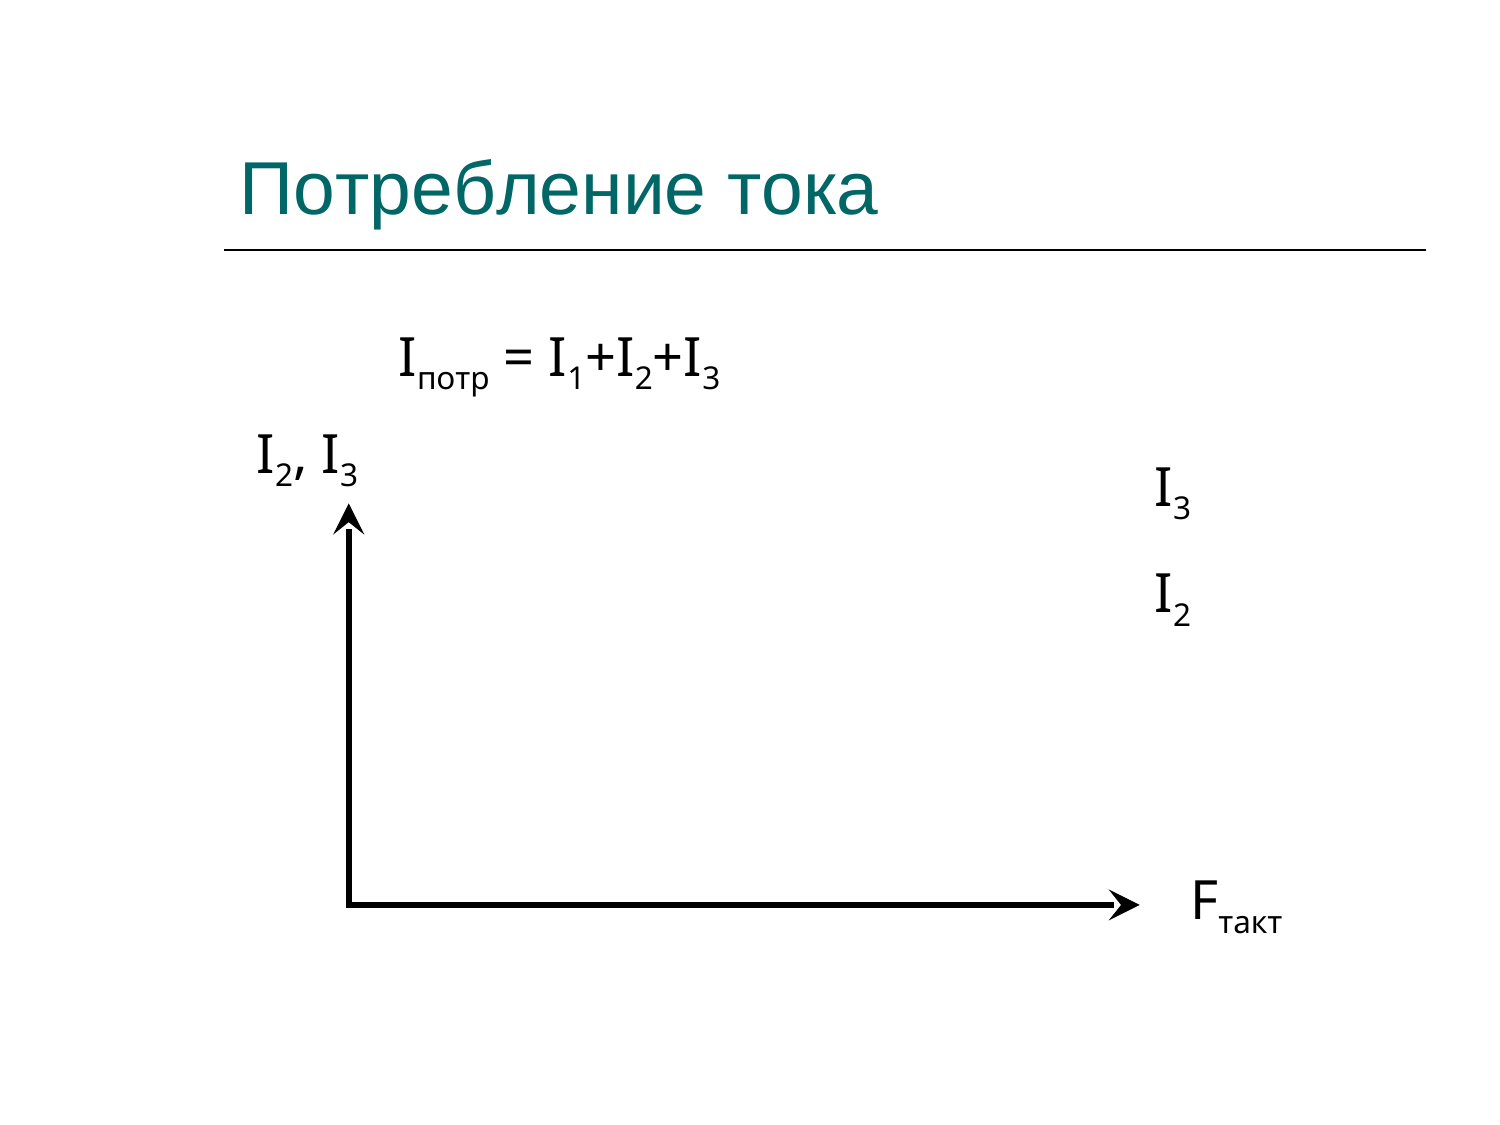

# Потребление тока
Iпотр = I1+I2+I3
I2, I3
I3
I2
Fтакт